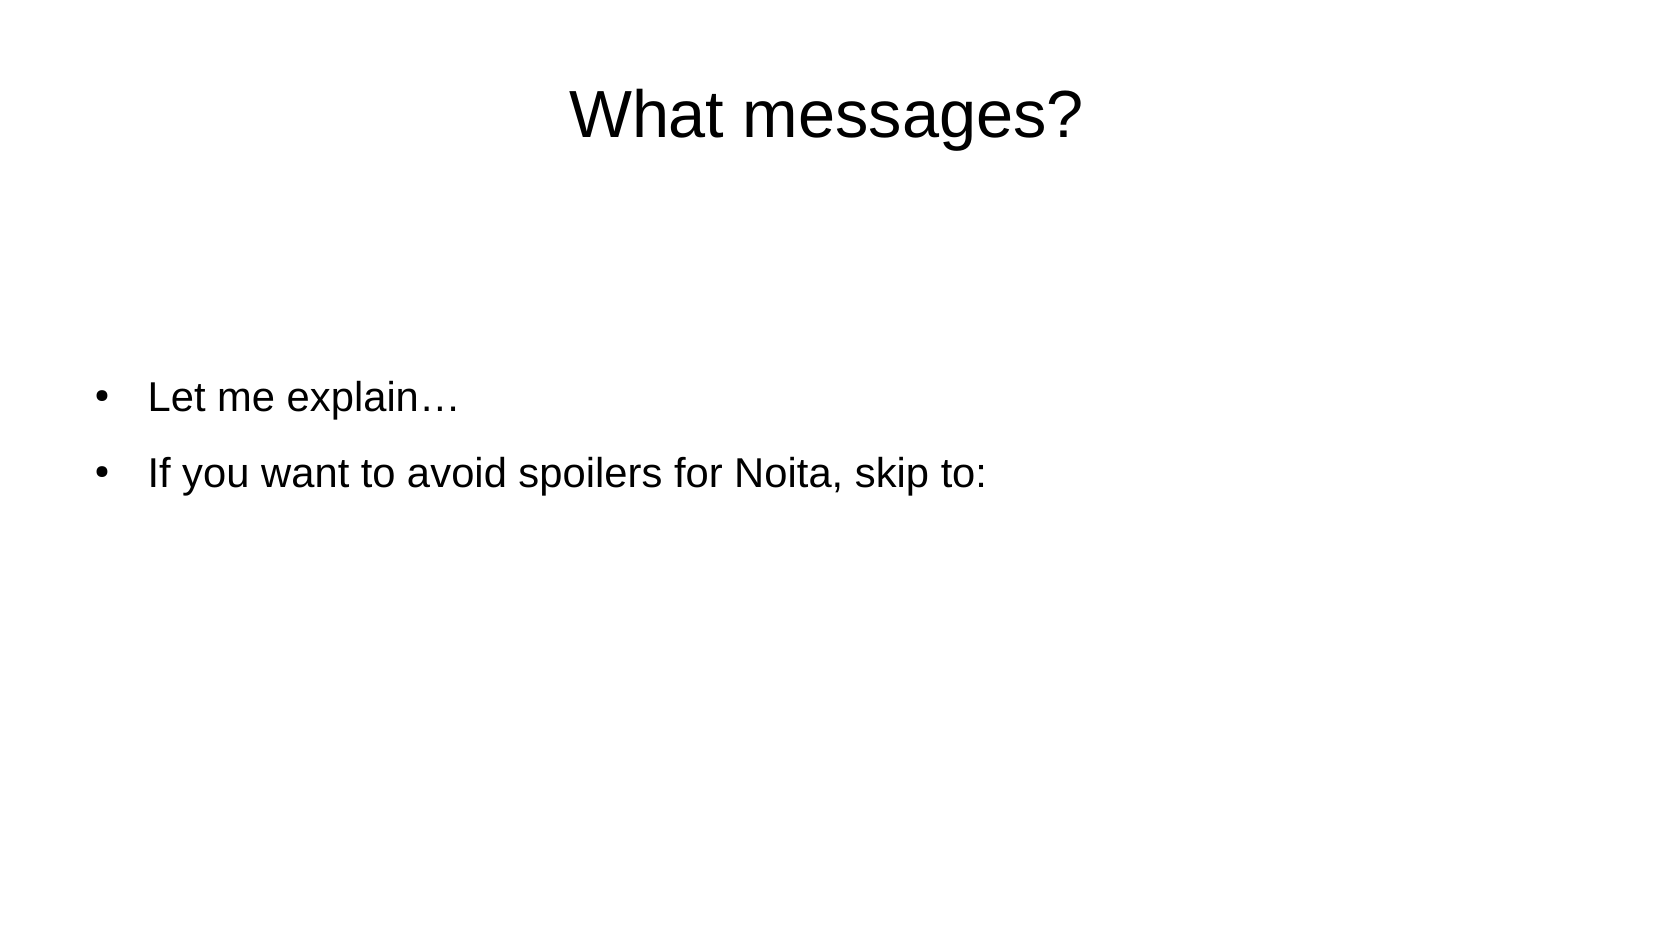

# What messages?
Let me explain…
If you want to avoid spoilers for Noita, skip to: